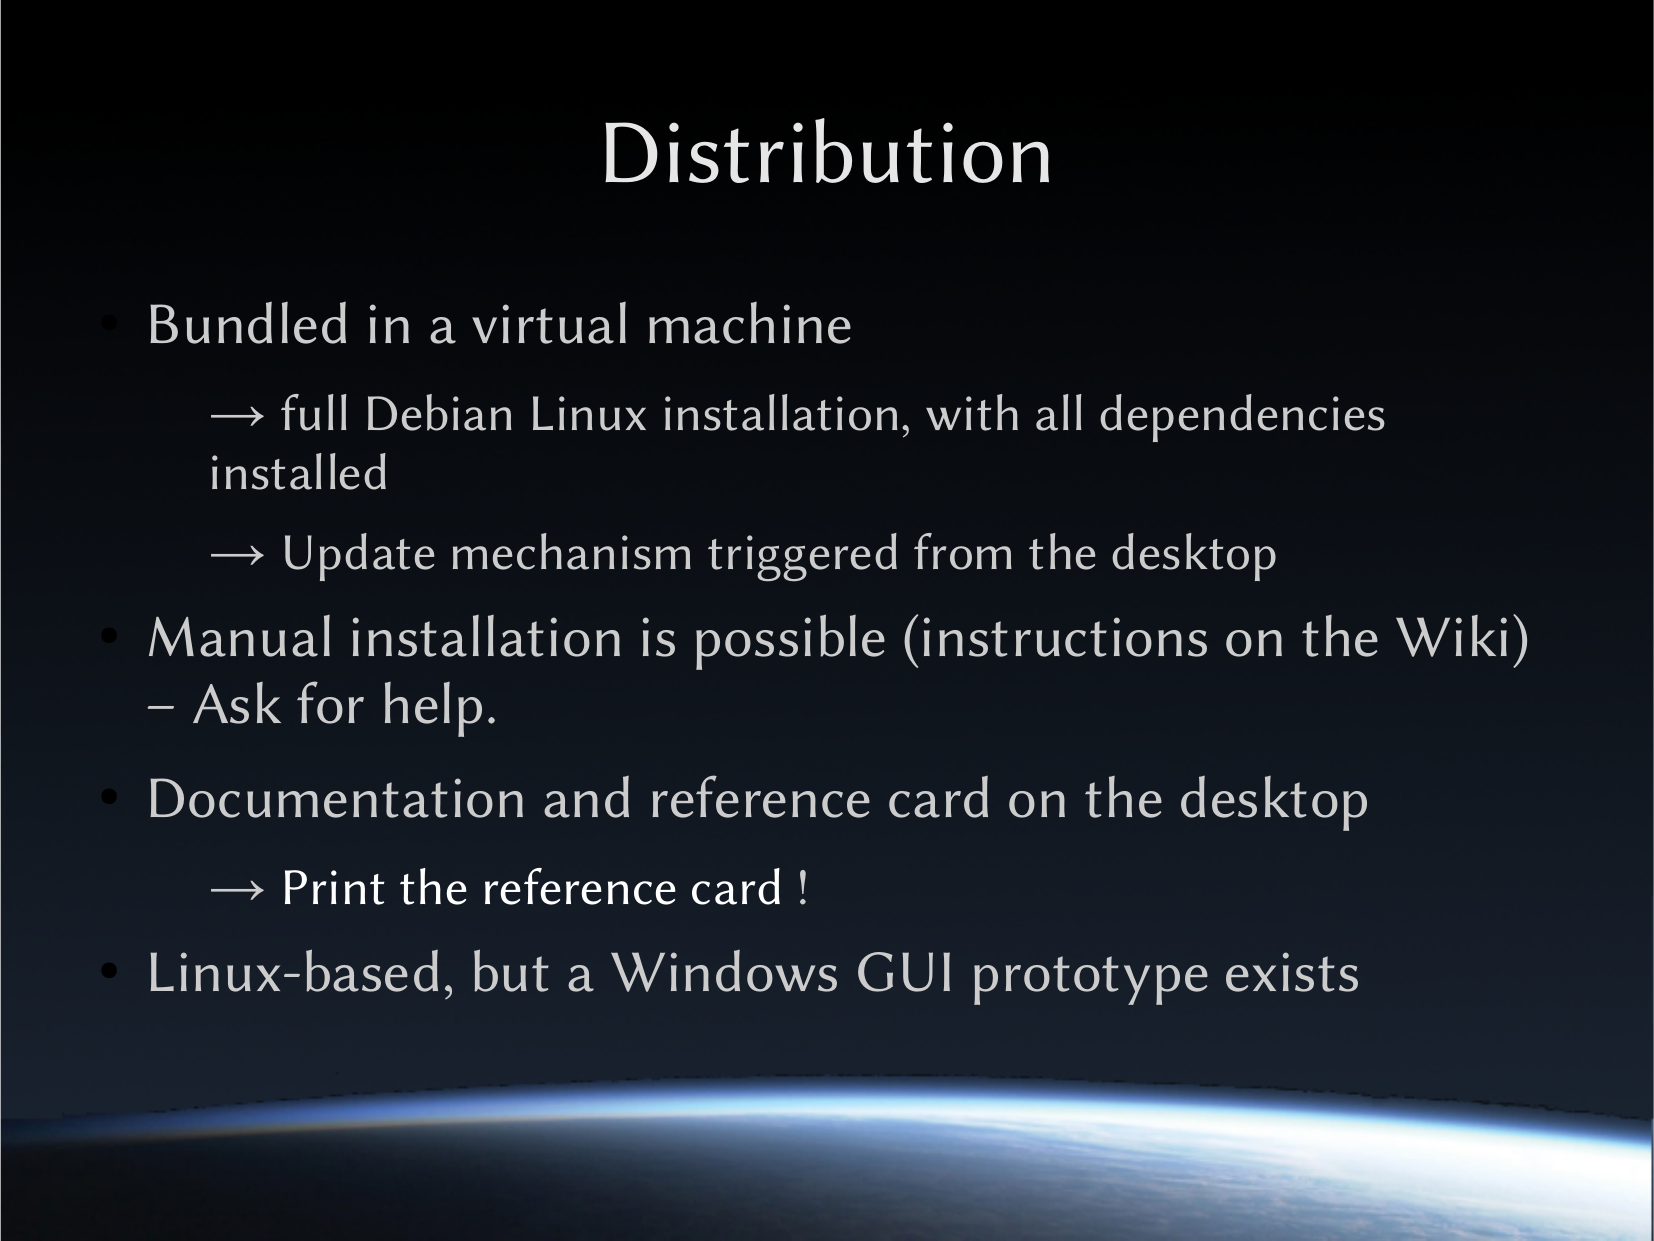

# Distribution
Bundled in a virtual machine
→ full Debian Linux installation, with all dependencies installed
→ Update mechanism triggered from the desktop
Manual installation is possible (instructions on the Wiki) – Ask for help.
Documentation and reference card on the desktop
→ Print the reference card !
Linux-based, but a Windows GUI prototype exists